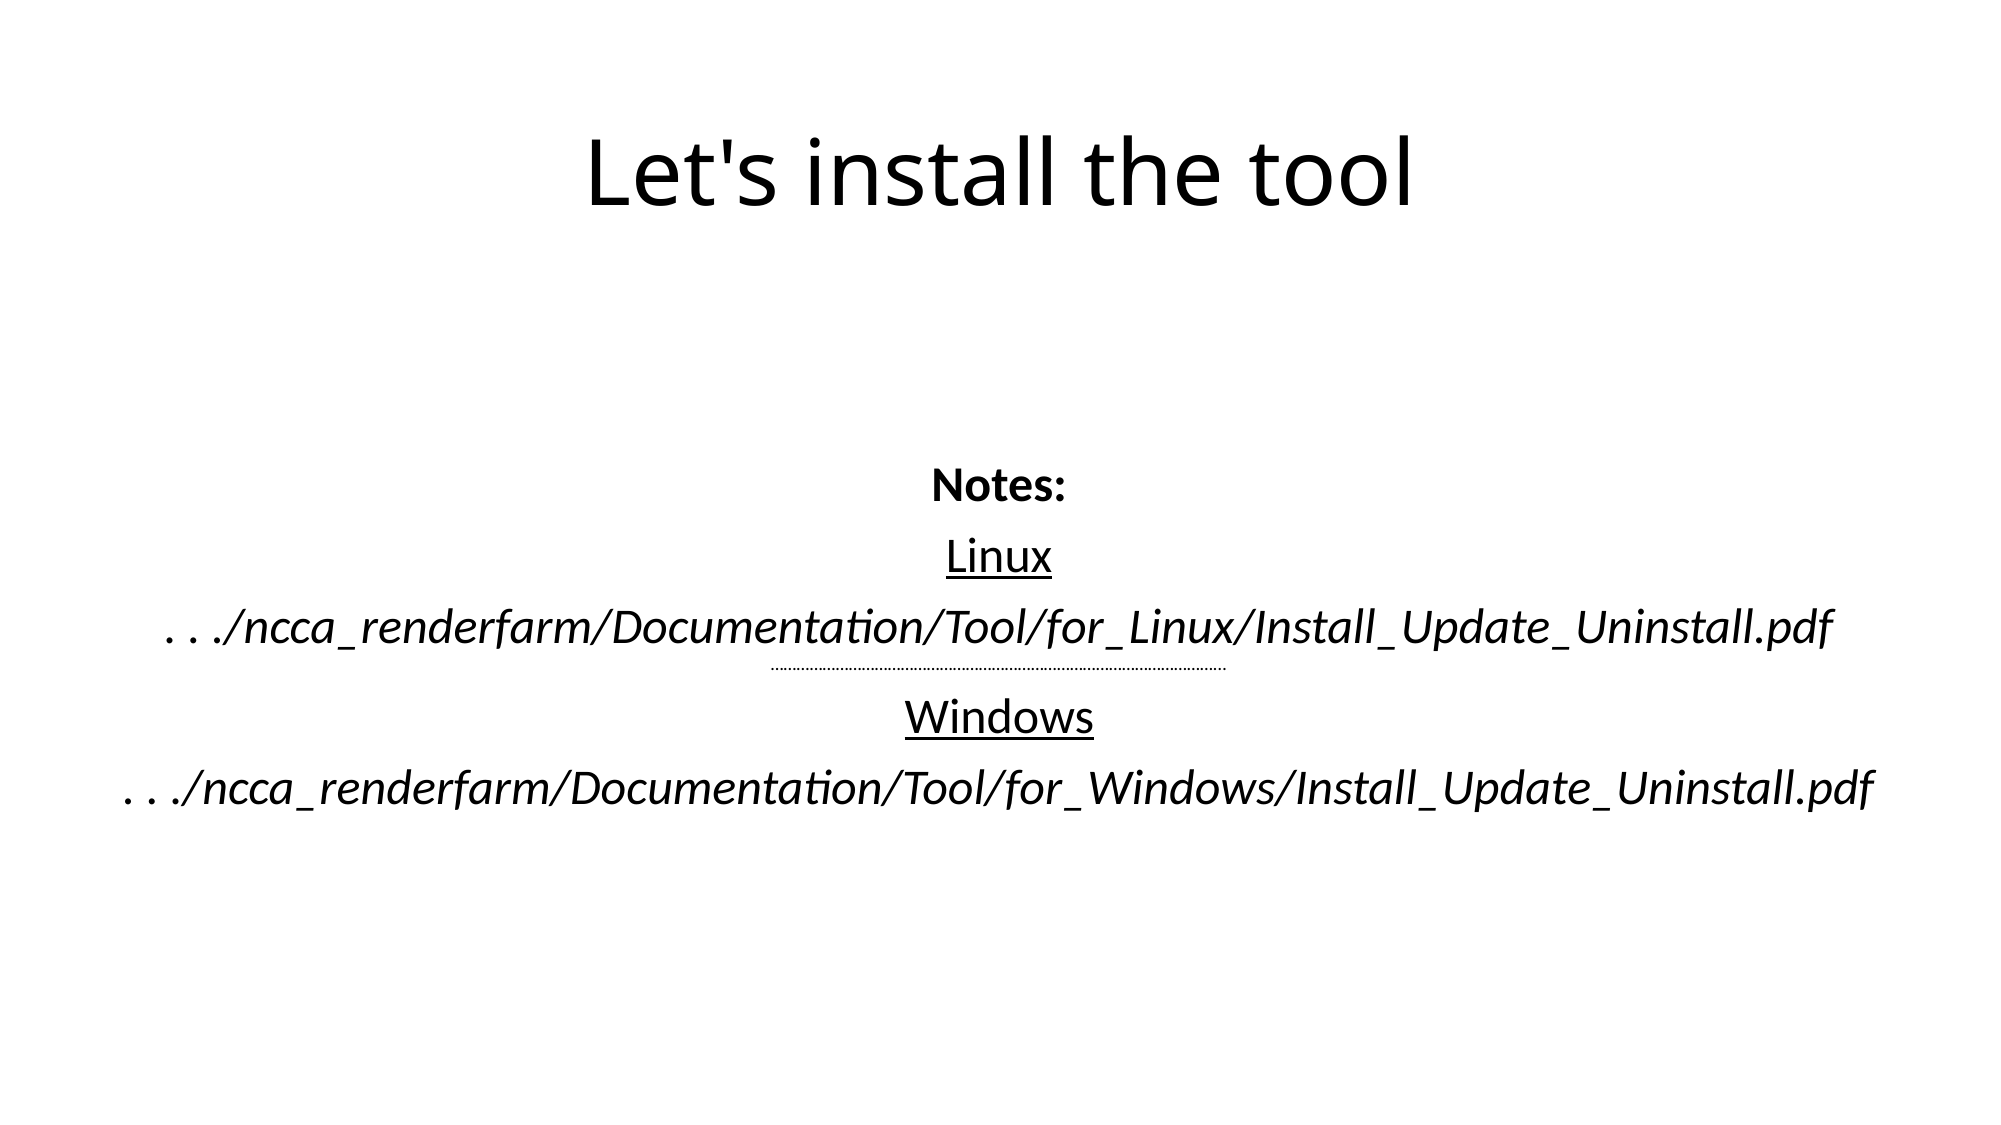

Let's install the tool
Notes:
Linux
. . ./ncca_renderfarm/Documentation/Tool/for_Linux/Install_Update_Uninstall.pdf
…………………………………………………………………………………………...
Windows
. . ./ncca_renderfarm/Documentation/Tool/for_Windows/Install_Update_Uninstall.pdf